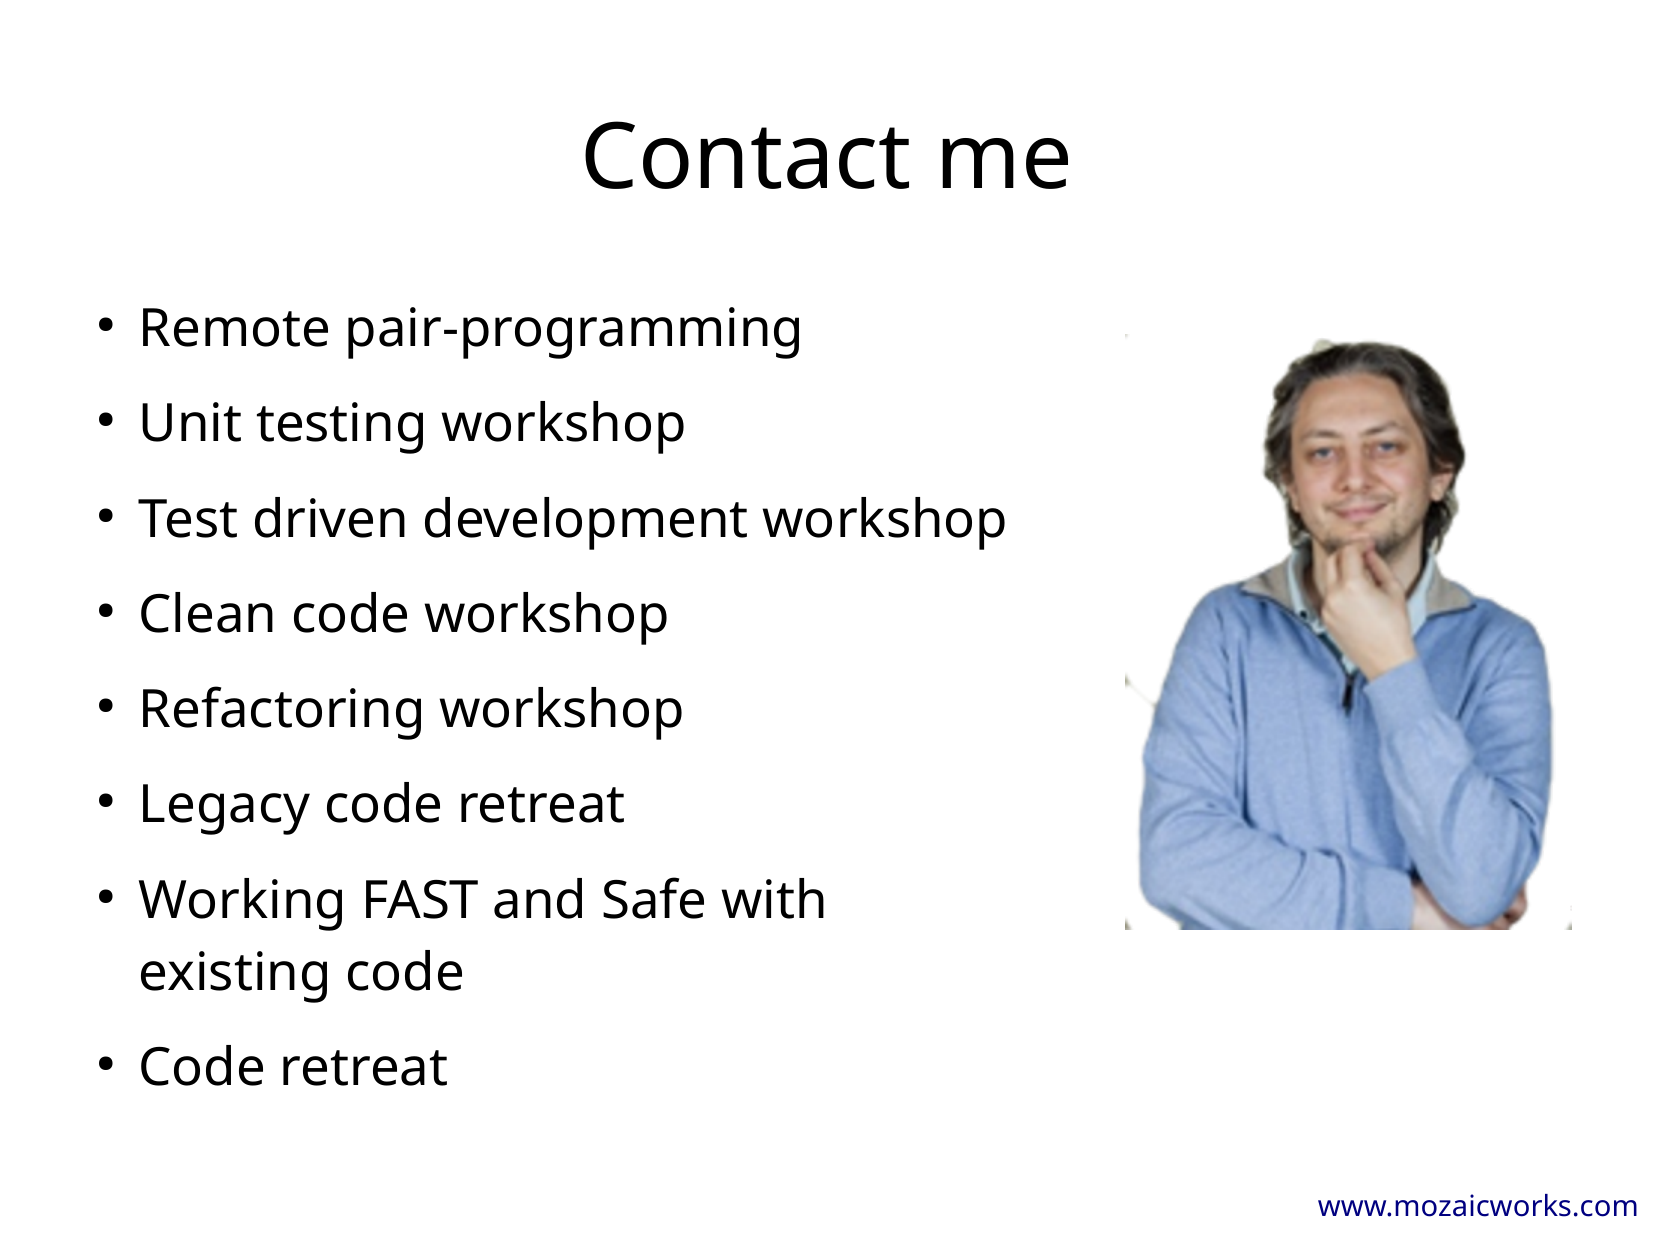

# Contact me
Remote pair-programming
Unit testing workshop
Test driven development workshop
Clean code workshop
Refactoring workshop
Legacy code retreat
Working FAST and Safe with existing code
Code retreat
www.mozaicworks.com